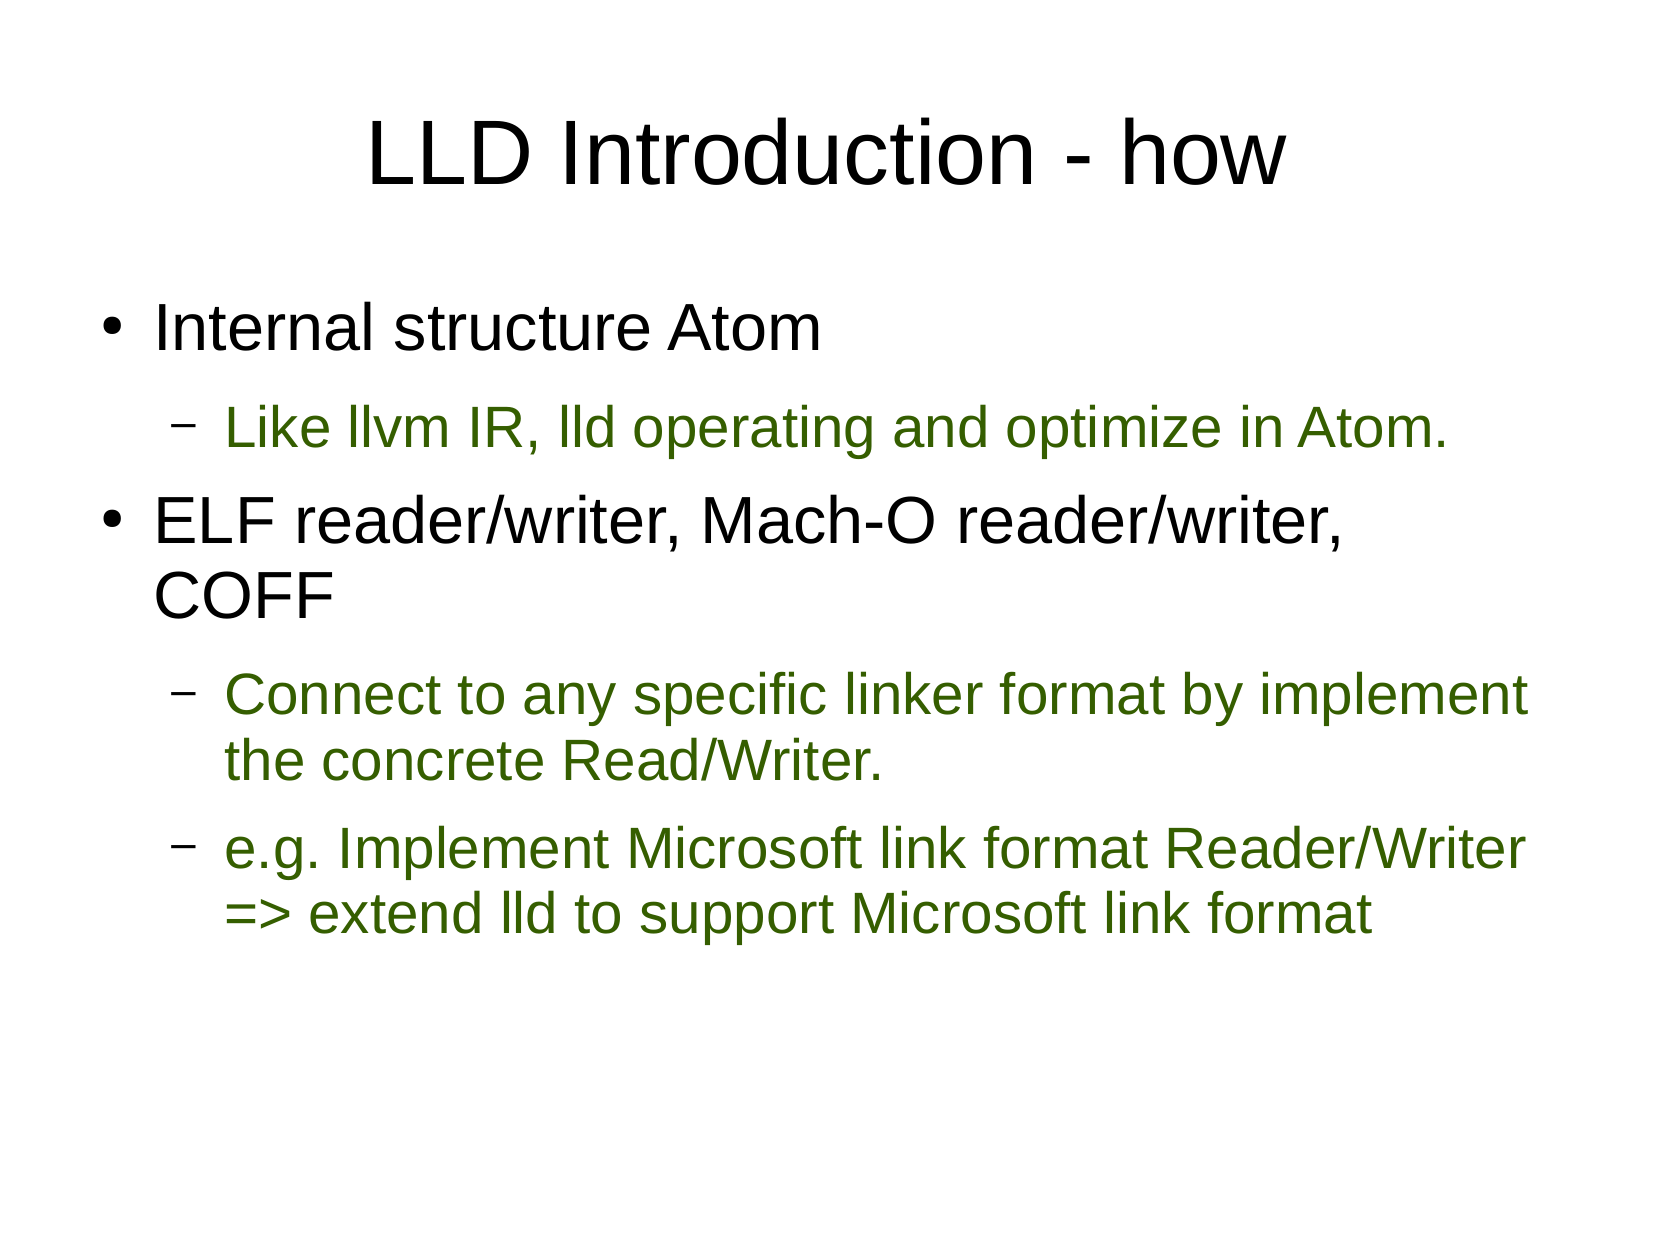

# LLD Introduction - how
Internal structure Atom
Like llvm IR, lld operating and optimize in Atom.
ELF reader/writer, Mach-O reader/writer, COFF
Connect to any specific linker format by implement the concrete Read/Writer.
e.g. Implement Microsoft link format Reader/Writer => extend lld to support Microsoft link format